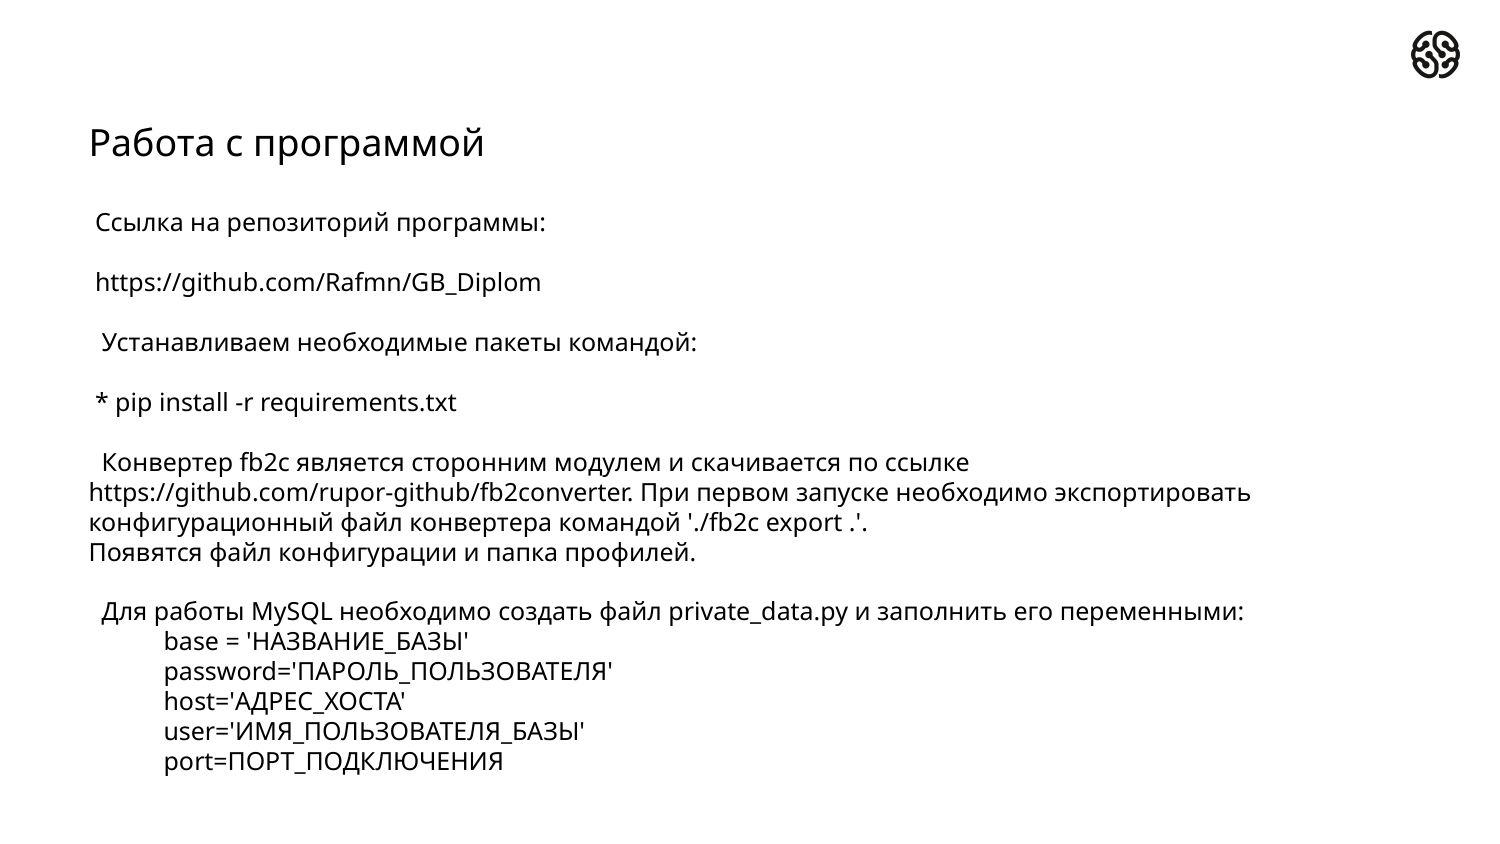

Работа с программой
# Ссылка на репозиторий программы:
 https://github.com/Rafmn/GB_Diplom
 Устанавливаем необходимые пакеты командой:
 * pip install -r requirements.txt
 Конвертер fb2c является сторонним модулем и скачивается по ссылке https://github.com/rupor-github/fb2converter. При первом запуске необходимо экспортировать конфигурационный файл конвертера командой './fb2c export .'.
Появятся файл конфигурации и папка профилей.
 Для работы MySQL необходимо создать файл private_data.py и заполнить его переменными:
	base = 'НАЗВАНИЕ_БАЗЫ'
	password='ПАРОЛЬ_ПОЛЬЗОВАТЕЛЯ'
	host='АДРЕС_ХОСТА'
	user='ИМЯ_ПОЛЬЗОВАТЕЛЯ_БАЗЫ'
	port=ПОРТ_ПОДКЛЮЧЕНИЯ